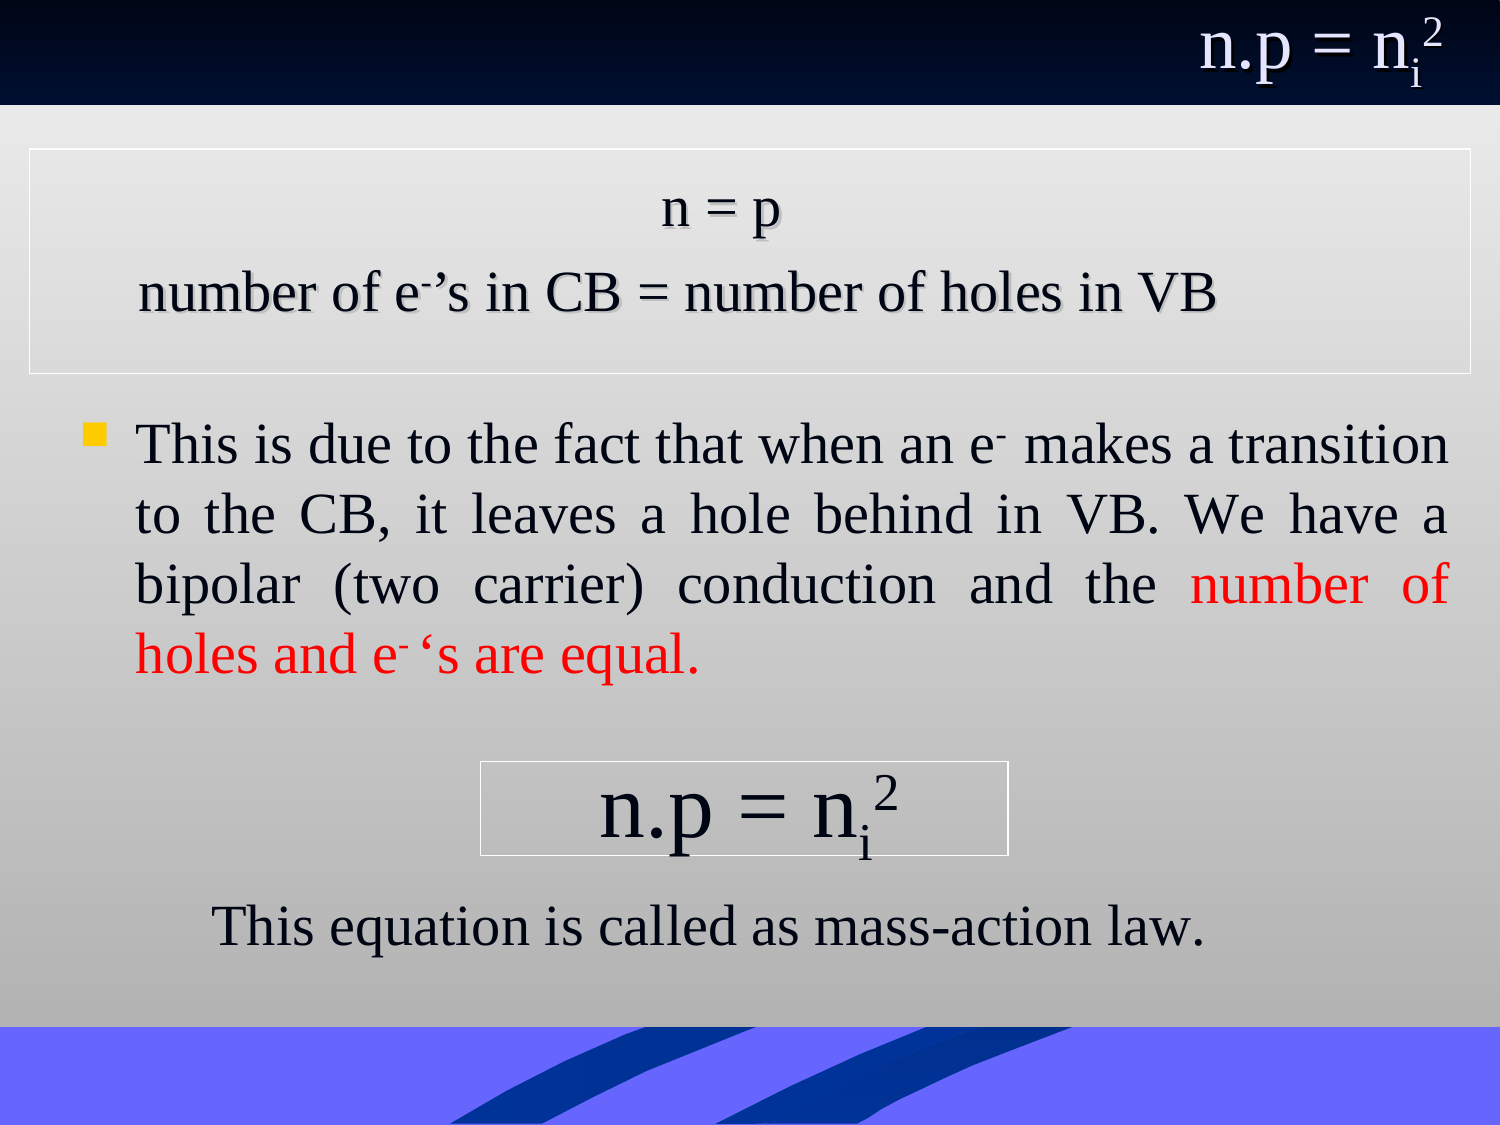

# n.p = ni2
				 n = p
number of e-’s in CB = number of holes in VB
This is due to the fact that when an e- makes a transition to the CB, it leaves a hole behind in VB. We have a bipolar (two carrier) conduction and the number of holes and e- ‘s are equal.
n.p = ni2
This equation is called as mass-action law.